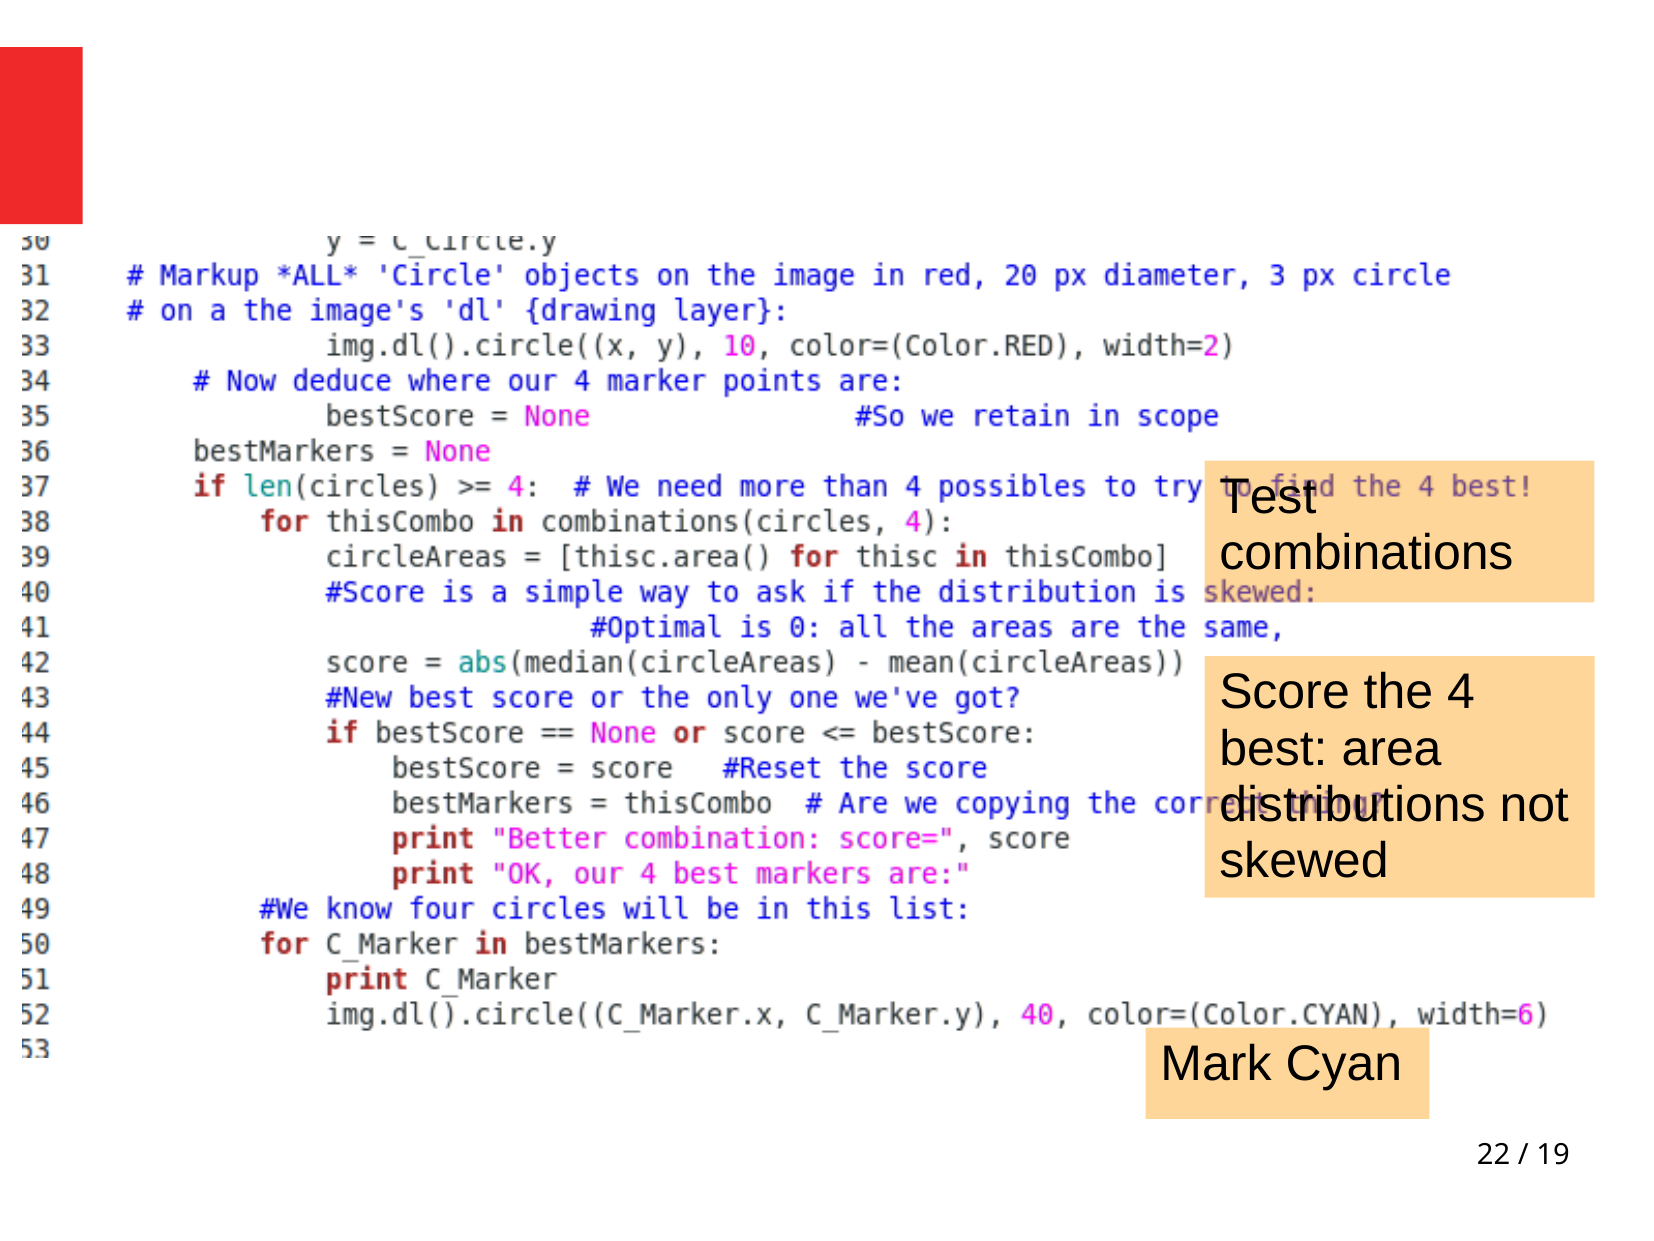

Test combinations
Score the 4 best: area distributions not skewed
Mark Cyan
22